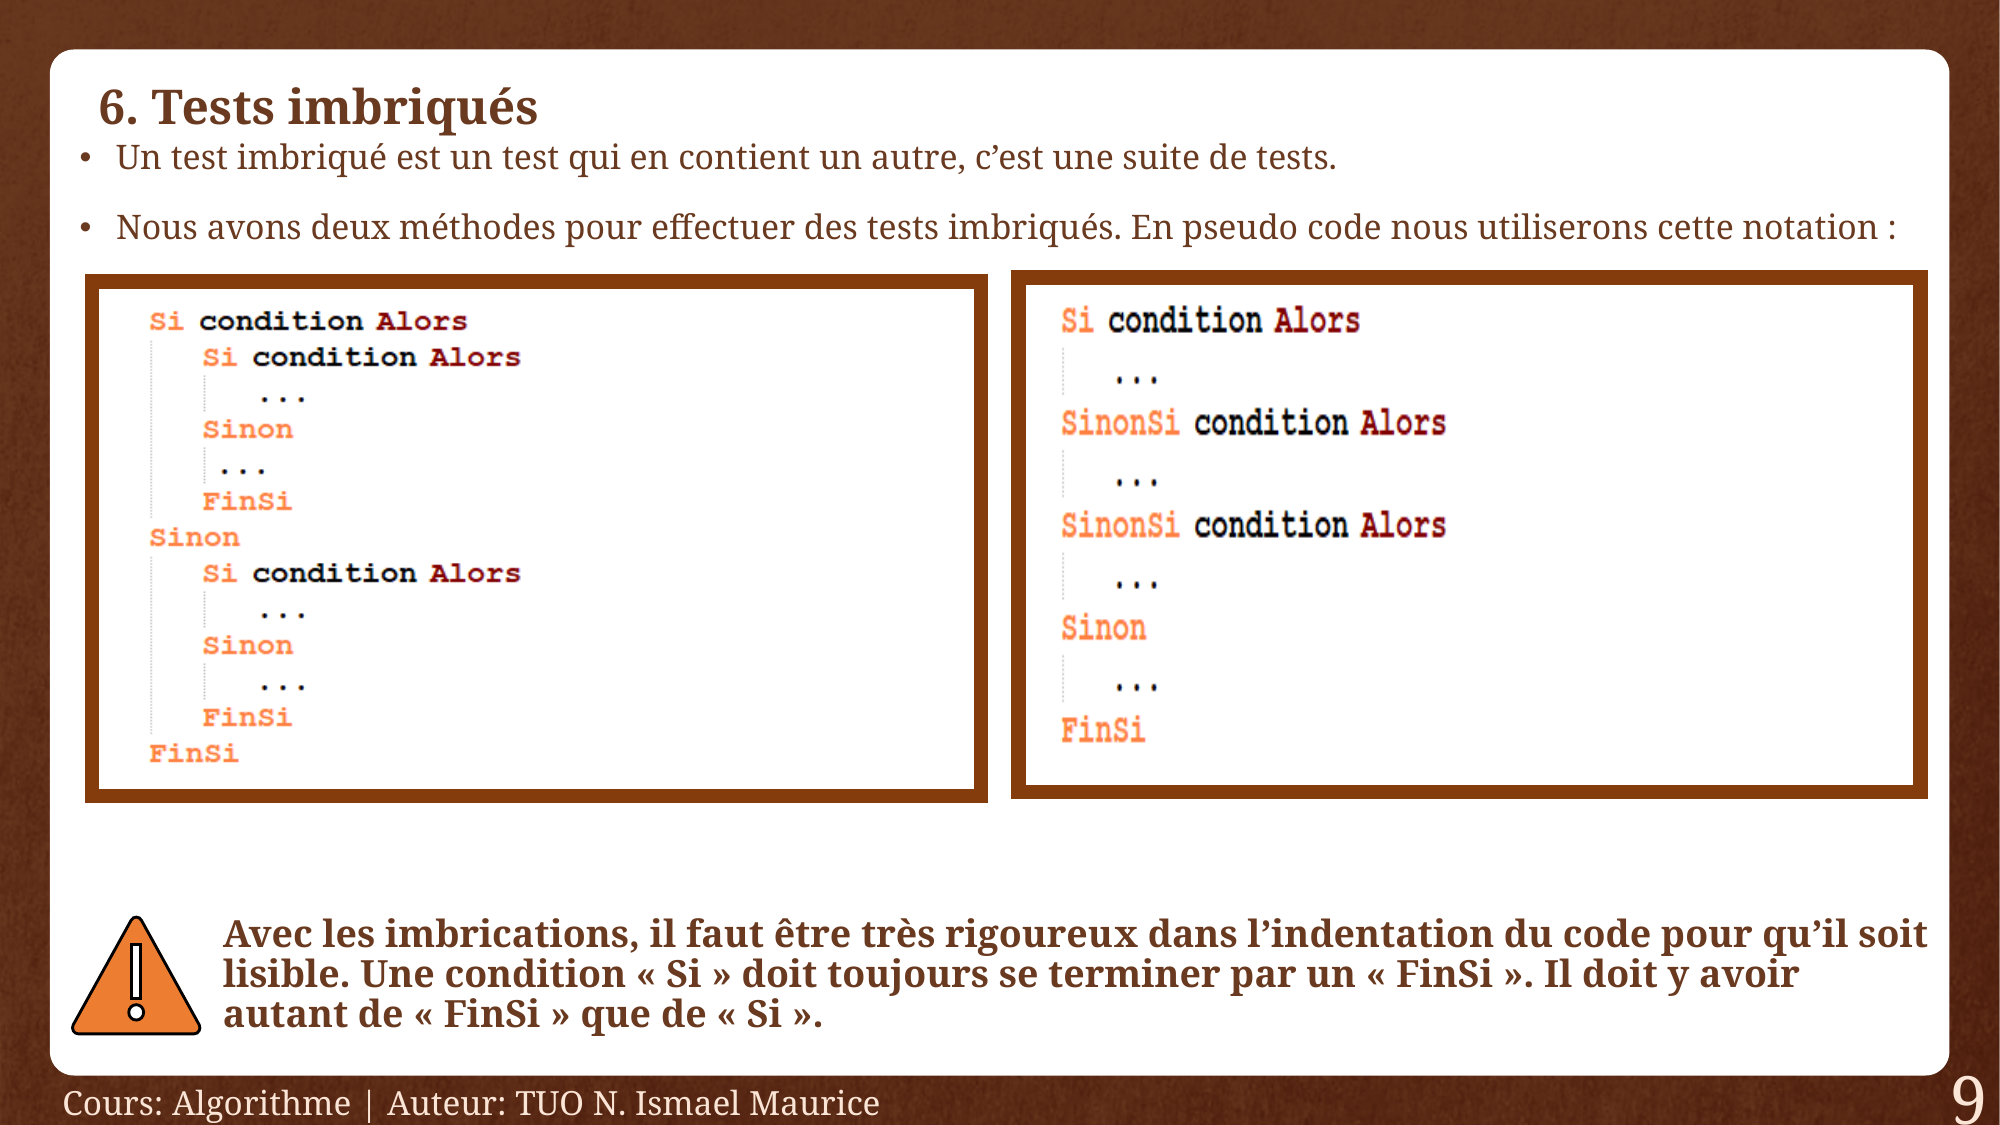

# 6. Tests imbriqués
Un test imbriqué est un test qui en contient un autre, c’est une suite de tests.
Nous avons deux méthodes pour effectuer des tests imbriqués. En pseudo code nous utiliserons cette notation :
Avec les imbrications, il faut être très rigoureux dans l’indentation du code pour qu’il soit lisible. Une condition « Si » doit toujours se terminer par un « FinSi ». Il doit y avoir autant de « FinSi » que de « Si ».
Cours: Algorithme | Auteur: TUO N. Ismael Maurice